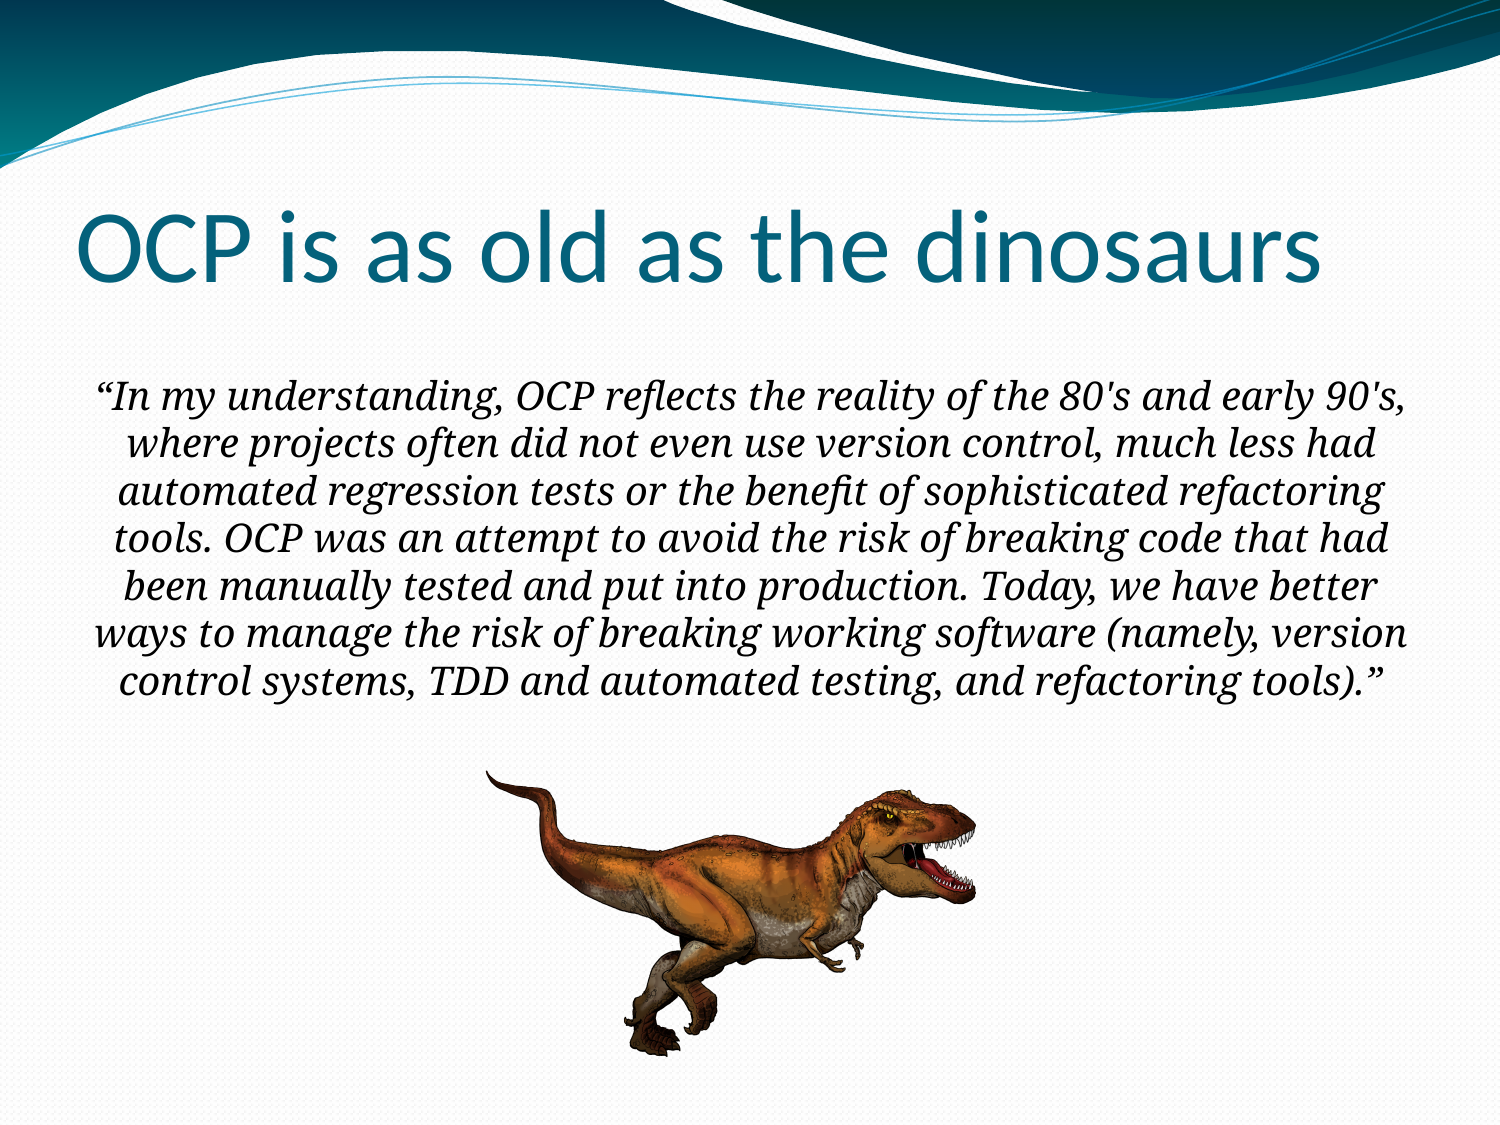

# OCP is as old as the dinosaurs
“In my understanding, OCP reflects the reality of the 80's and early 90's, where projects often did not even use version control, much less had automated regression tests or the benefit of sophisticated refactoring tools. OCP was an attempt to avoid the risk of breaking code that had been manually tested and put into production. Today, we have better ways to manage the risk of breaking working software (namely, version control systems, TDD and automated testing, and refactoring tools).”